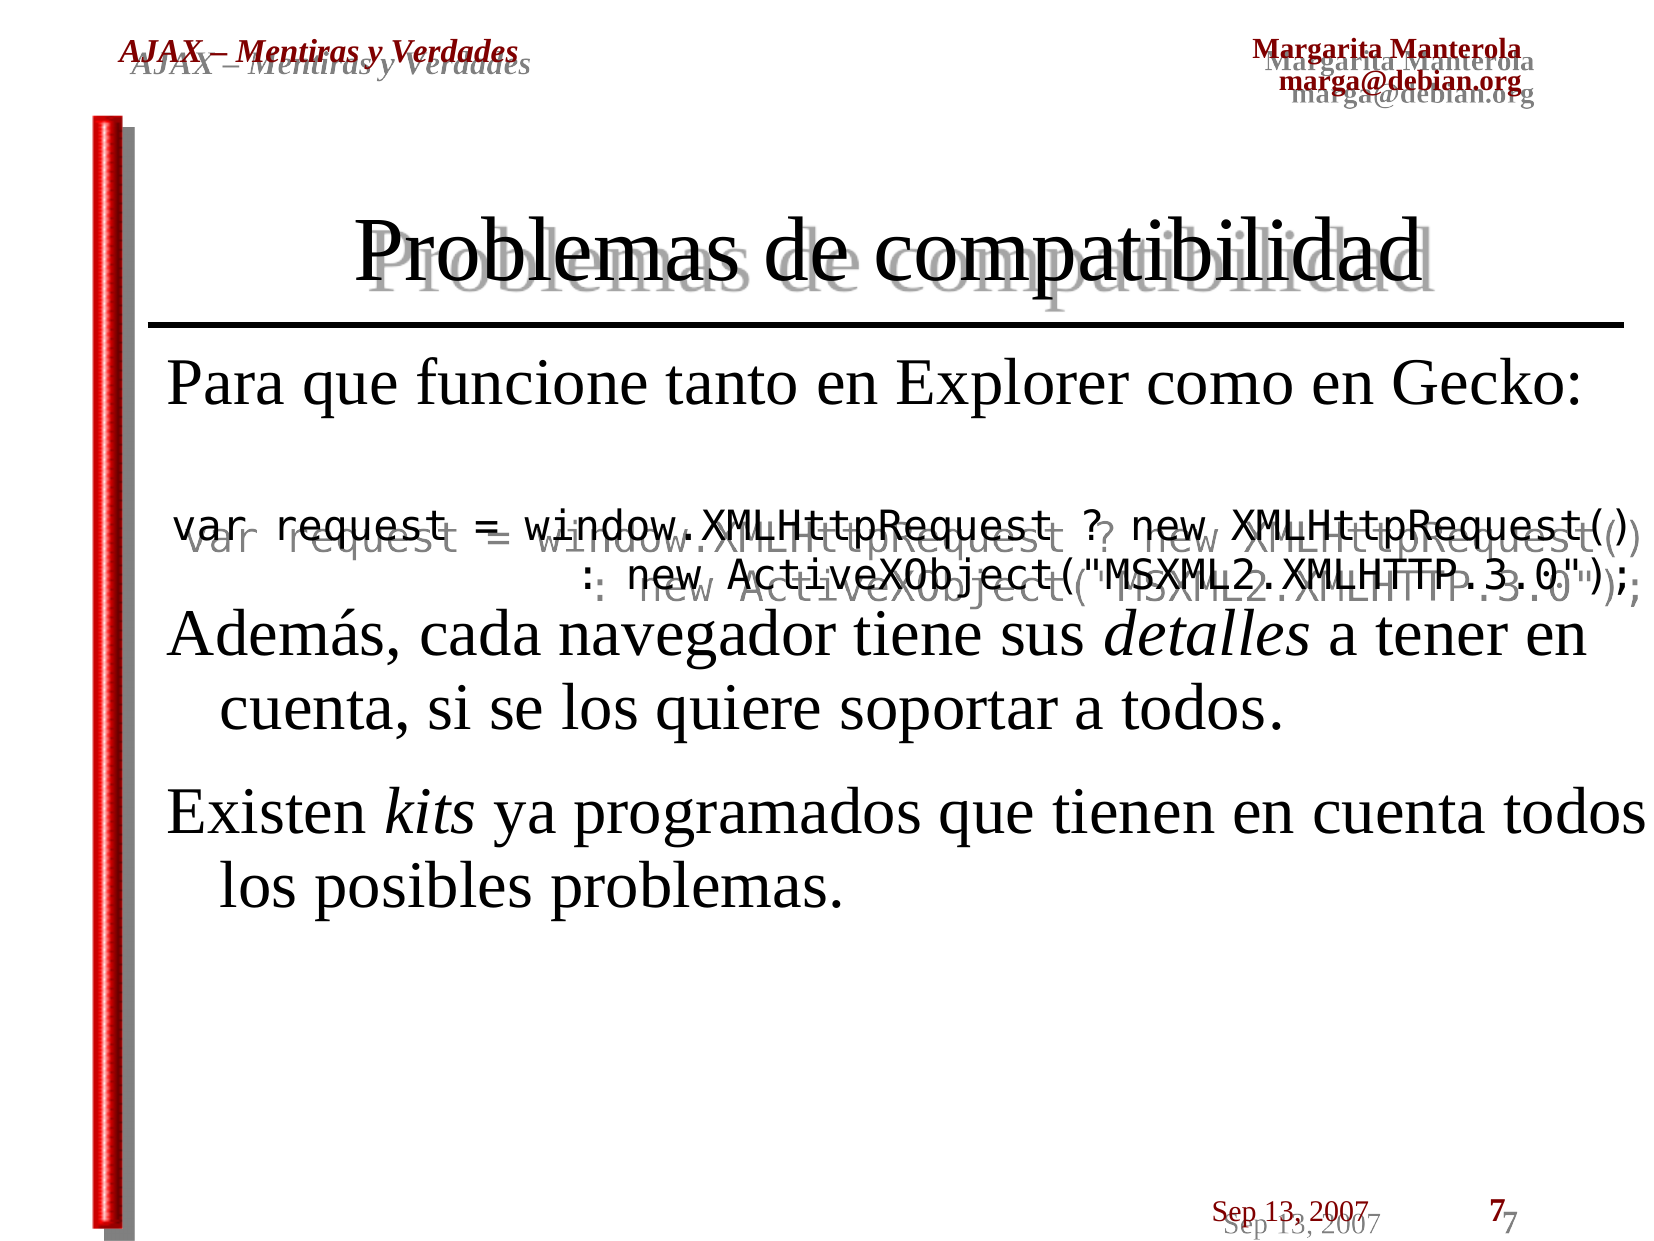

# Problemas de compatibilidad
Para que funcione tanto en Explorer como en Gecko:
Además, cada navegador tiene sus detalles a tener en cuenta, si se los quiere soportar a todos.
Existen kits ya programados que tienen en cuenta todos los posibles problemas.
var request = window.XMLHttpRequest ? new XMLHttpRequest() : new ActiveXObject("MSXML2.XMLHTTP.3.0");